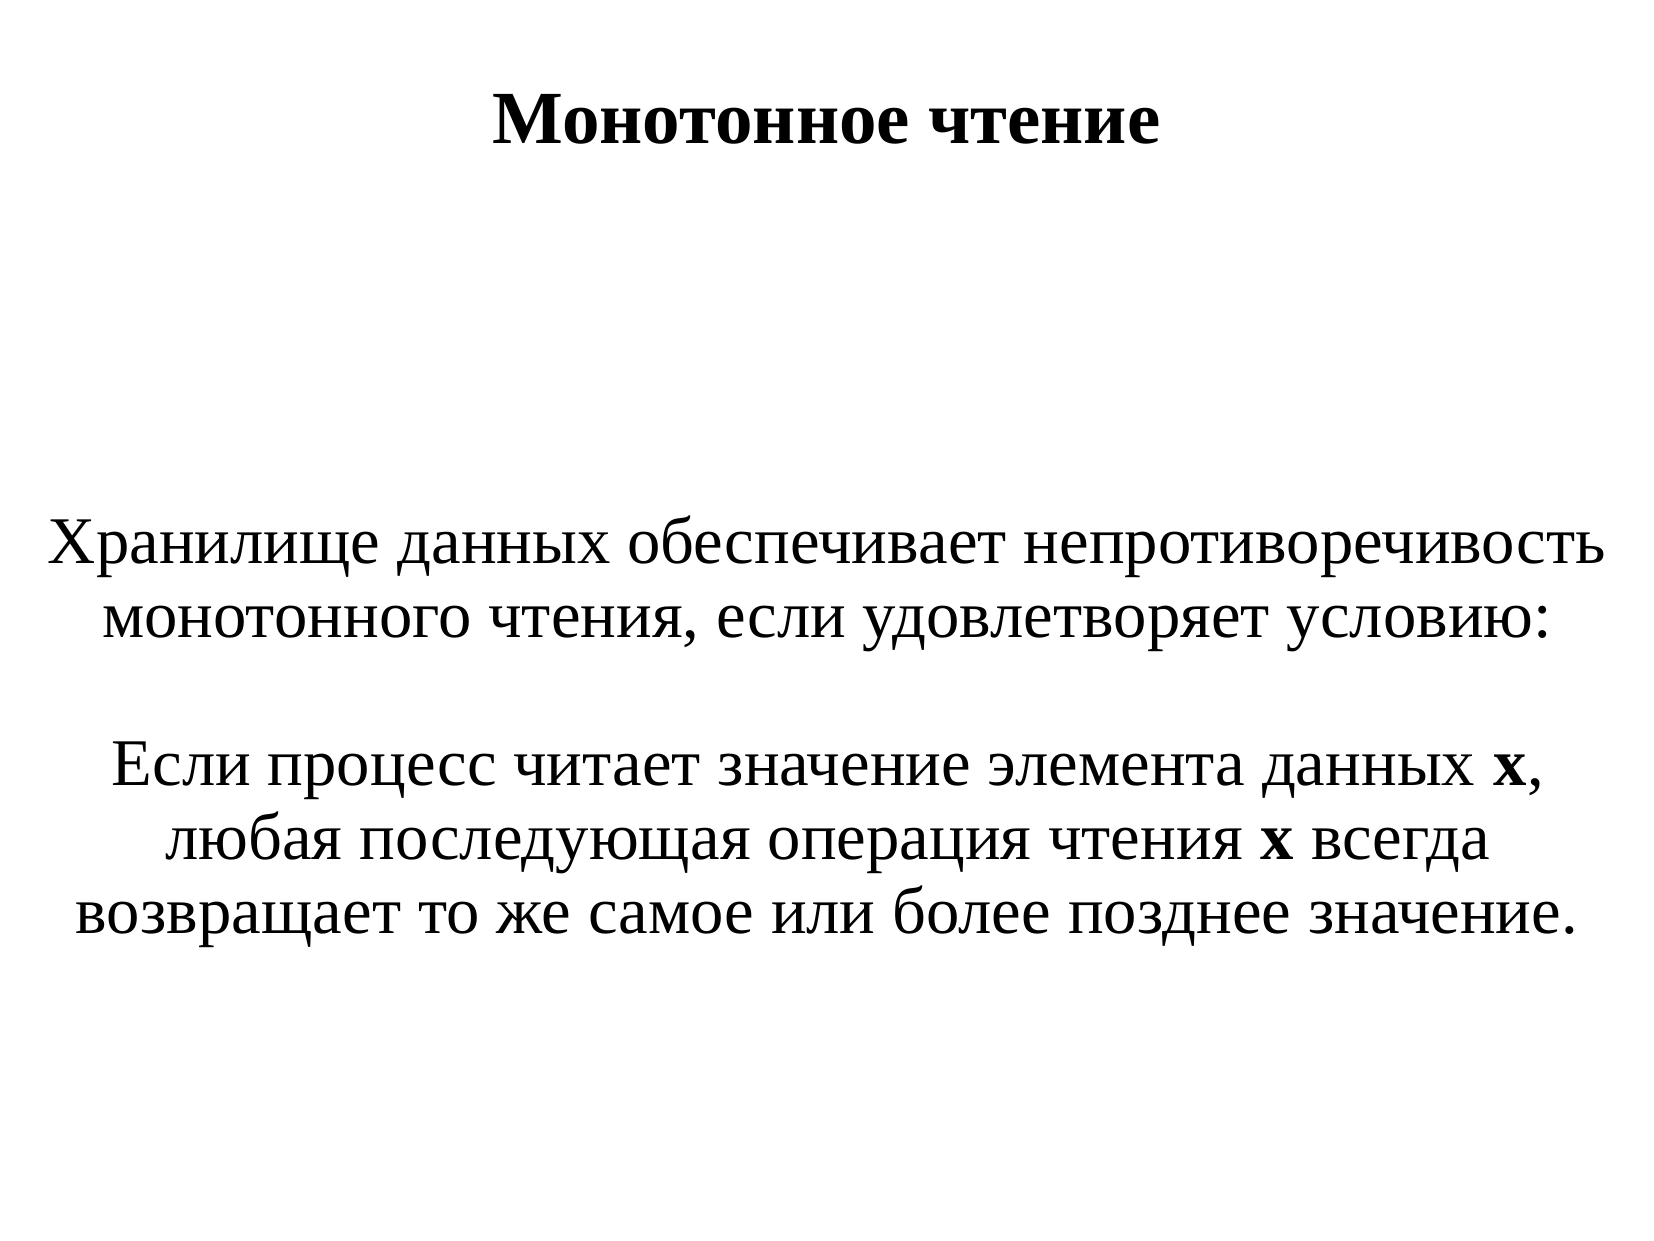

# Монотонное чтение
Хранилище данных обеспечивает непротиворечивость монотонного чтения, если удовлетворяет условию:
Если процесс читает значение элемента данных x, любая последующая операция чтения x всегда возвращает то же самое или более позднее значение.